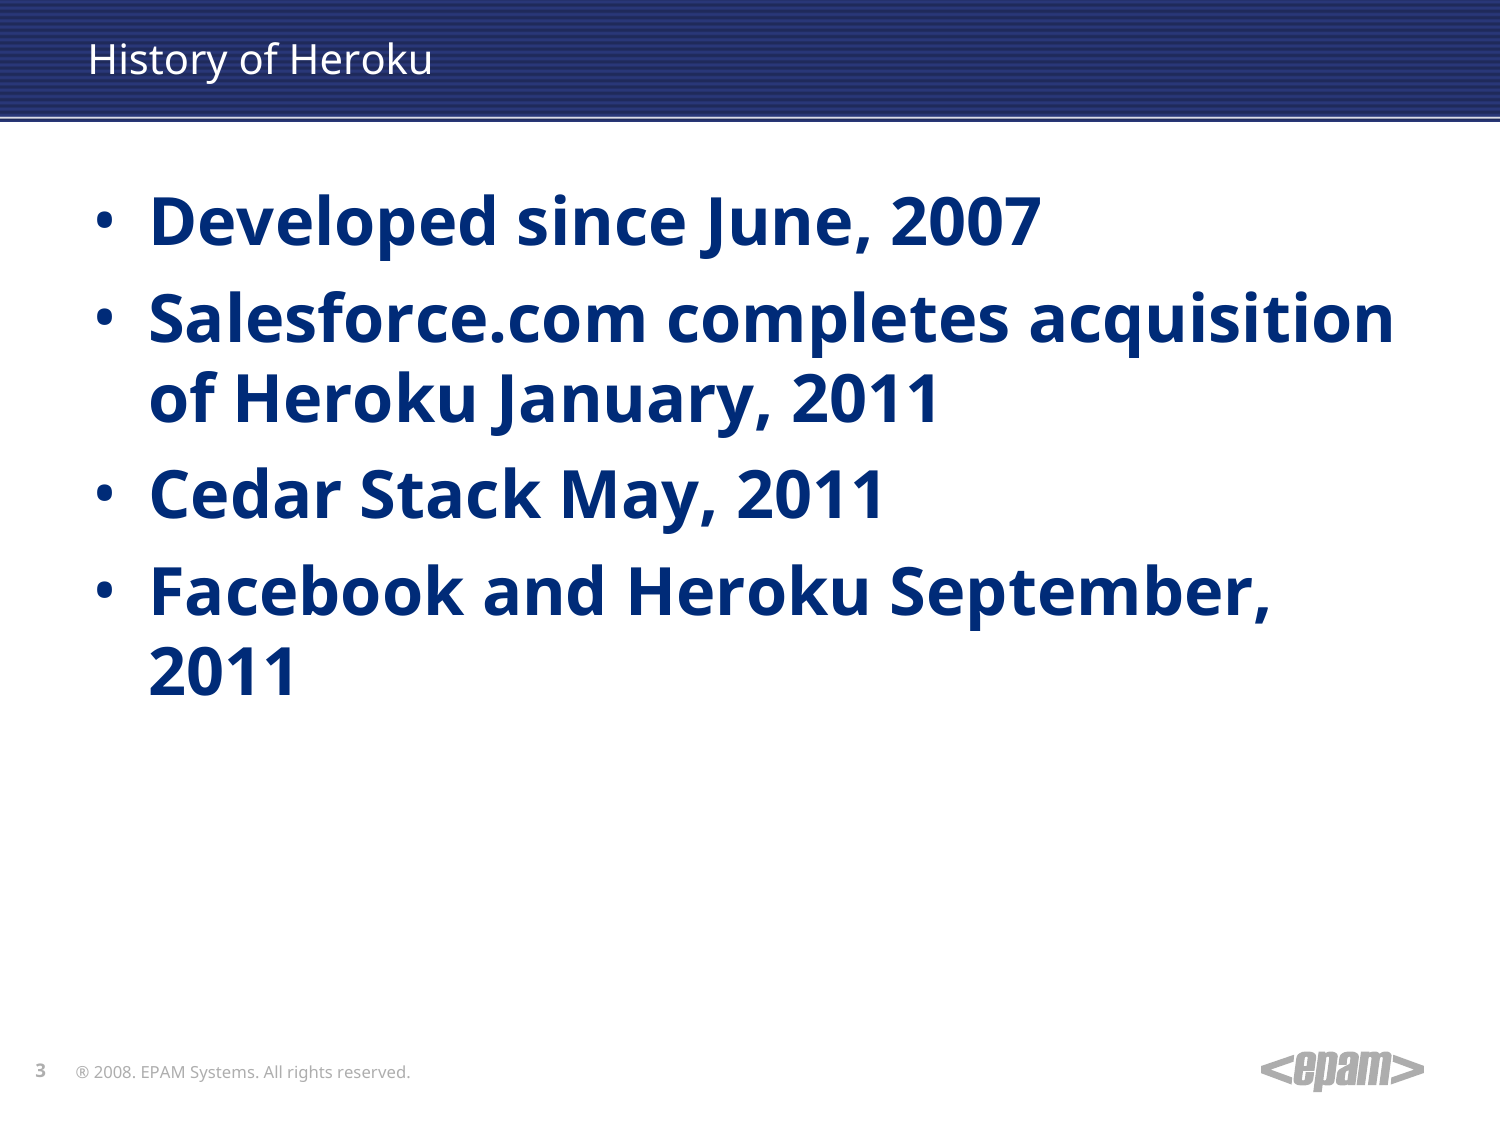

History of Heroku
Developed since June, 2007
Salesforce.com completes acquisition of Heroku January, 2011
Cedar Stack May, 2011
Facebook and Heroku September, 2011